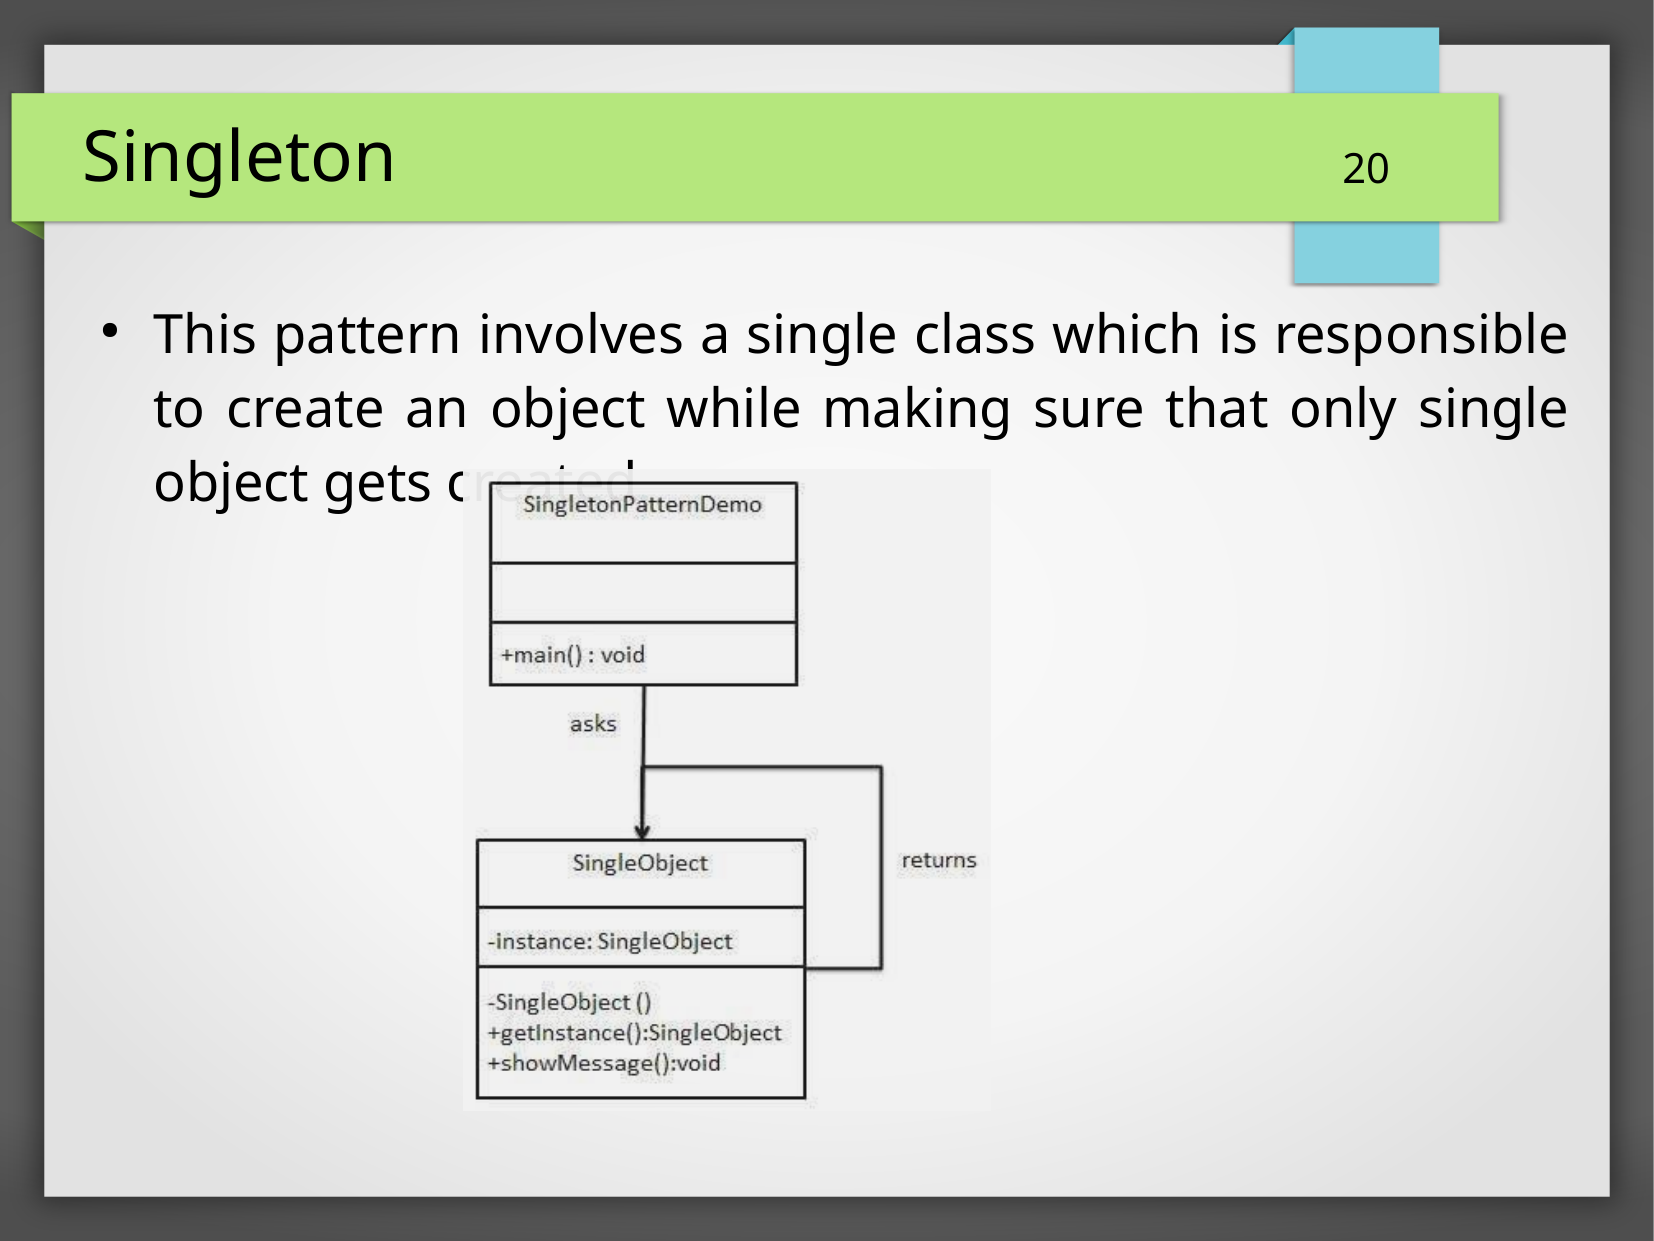

# Singleton
This pattern involves a single class which is responsible to create an object while making sure that only single object gets created.